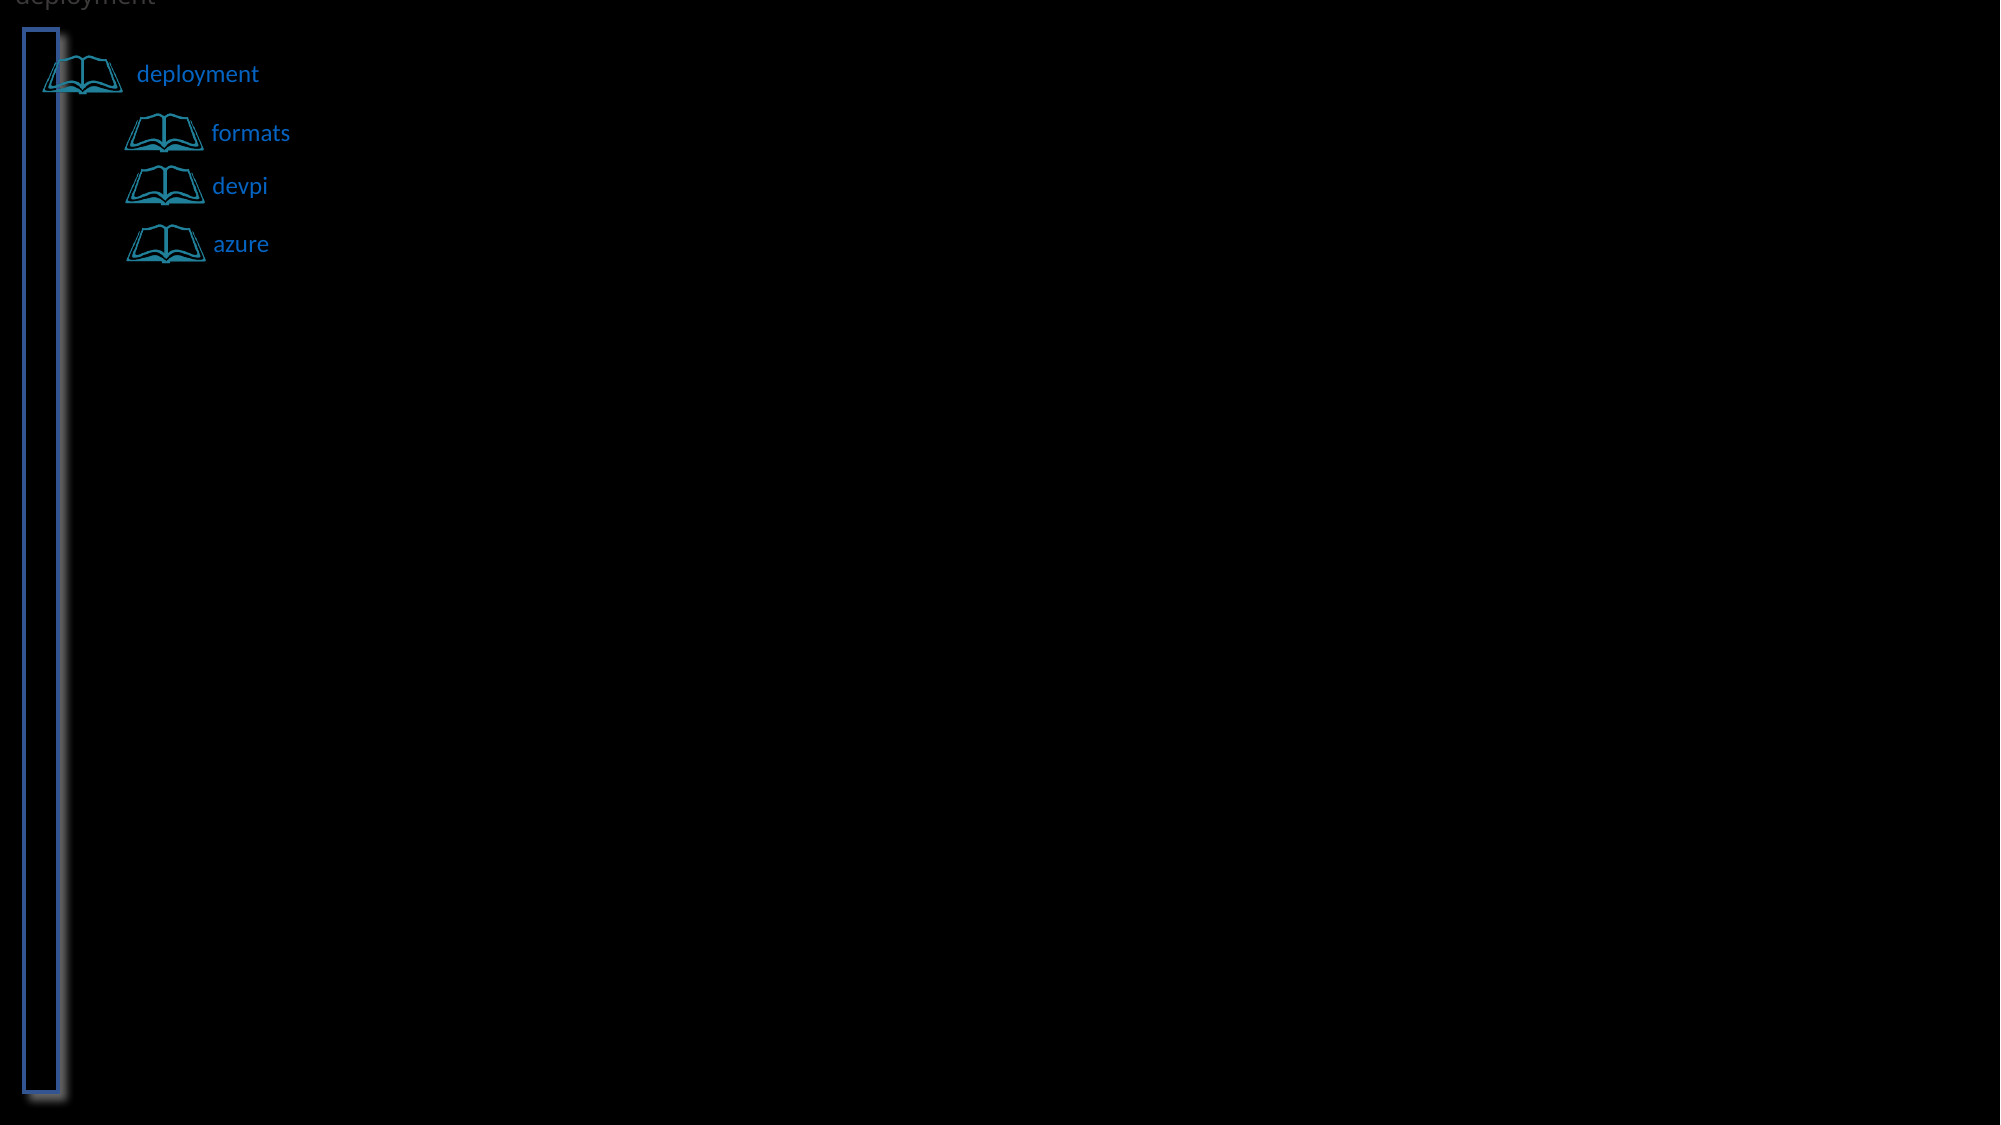

# 5. deployment
deployment
formats
devpi
azure